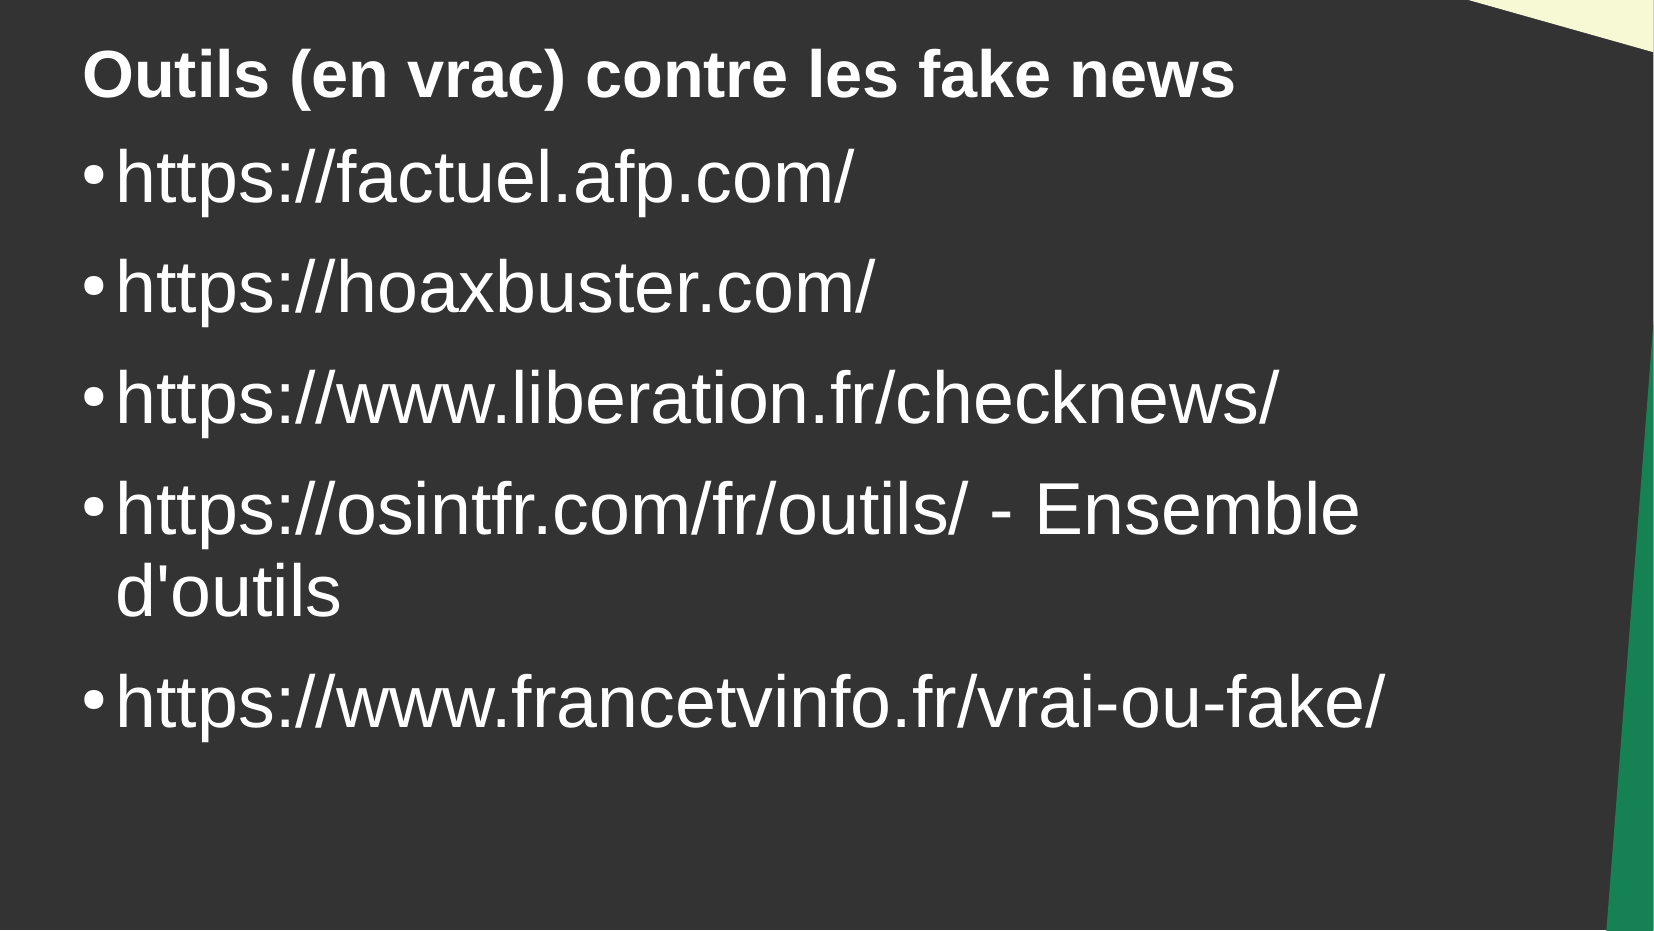

# Outils (en vrac) contre les fake news
https://factuel.afp.com/
https://hoaxbuster.com/
https://www.liberation.fr/checknews/
https://osintfr.com/fr/outils/ - Ensemble d'outils
https://www.francetvinfo.fr/vrai-ou-fake/